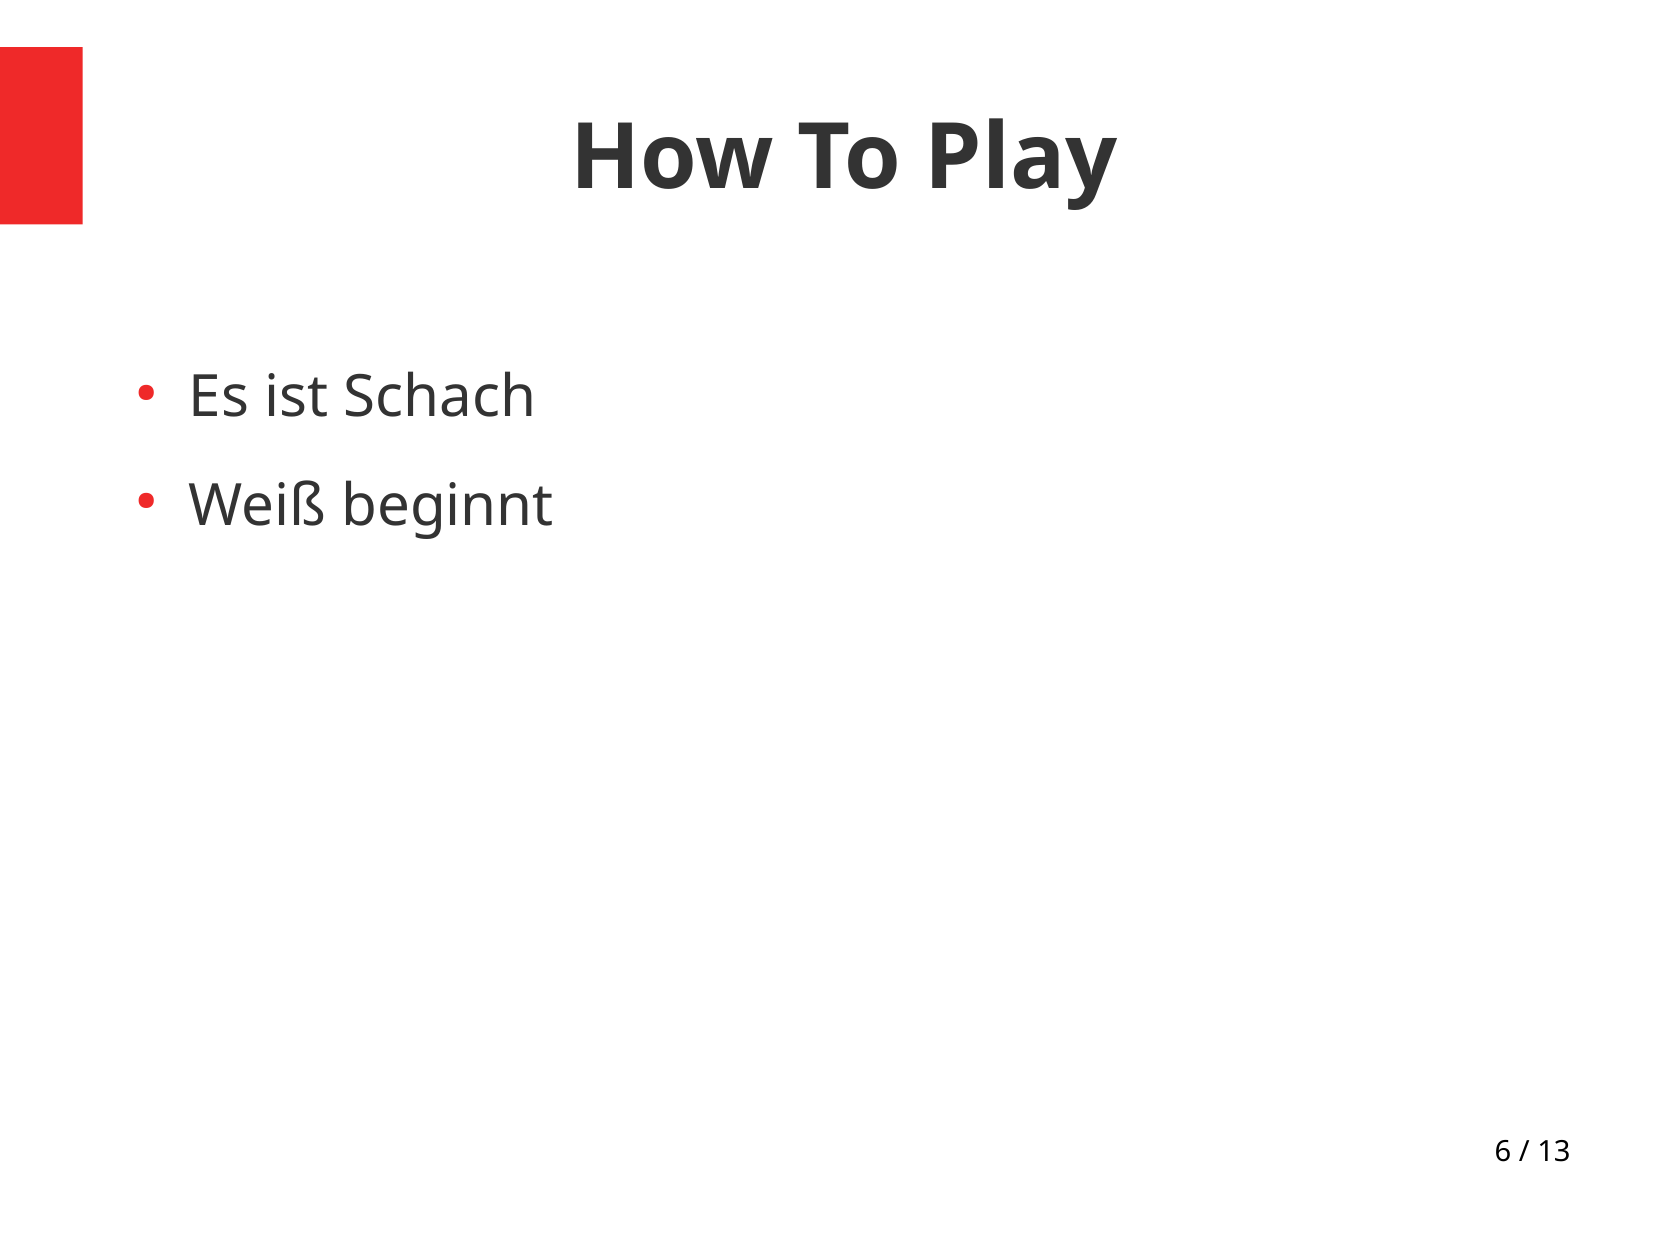

# How To Play
Es ist Schach
Weiß beginnt
6